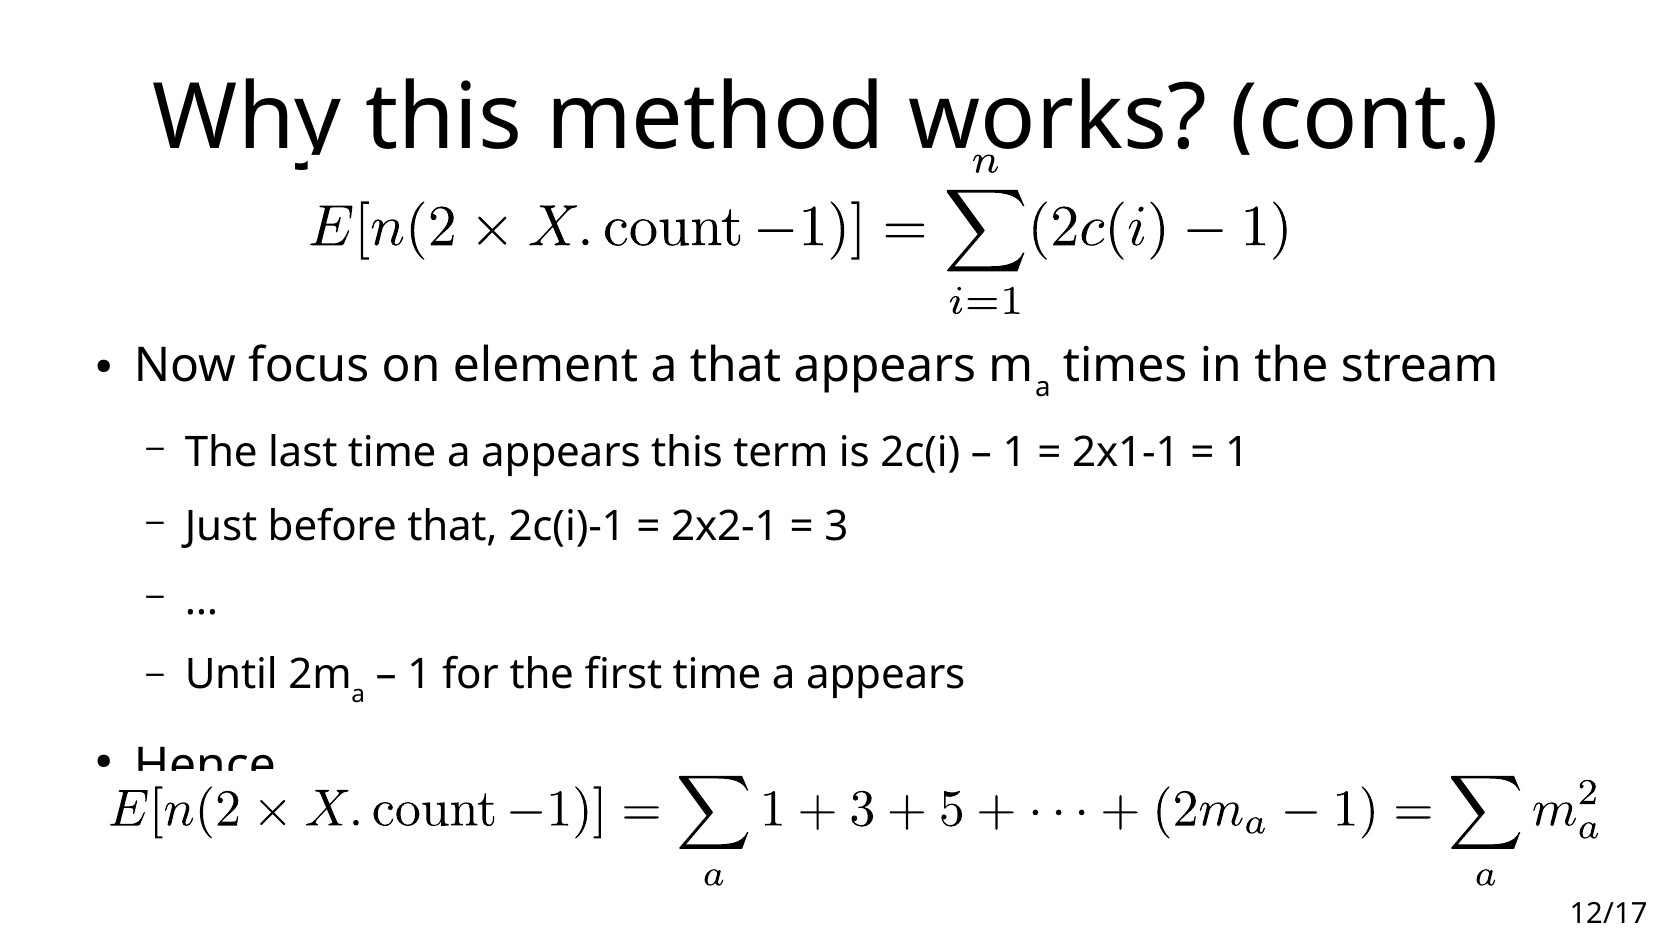

# Why this method works? (cont.)
Now focus on element a that appears ma times in the stream
The last time a appears this term is 2c(i) – 1 = 2x1-1 = 1
Just before that, 2c(i)-1 = 2x2-1 = 3
…
Until 2ma – 1 for the first time a appears
Hence
12